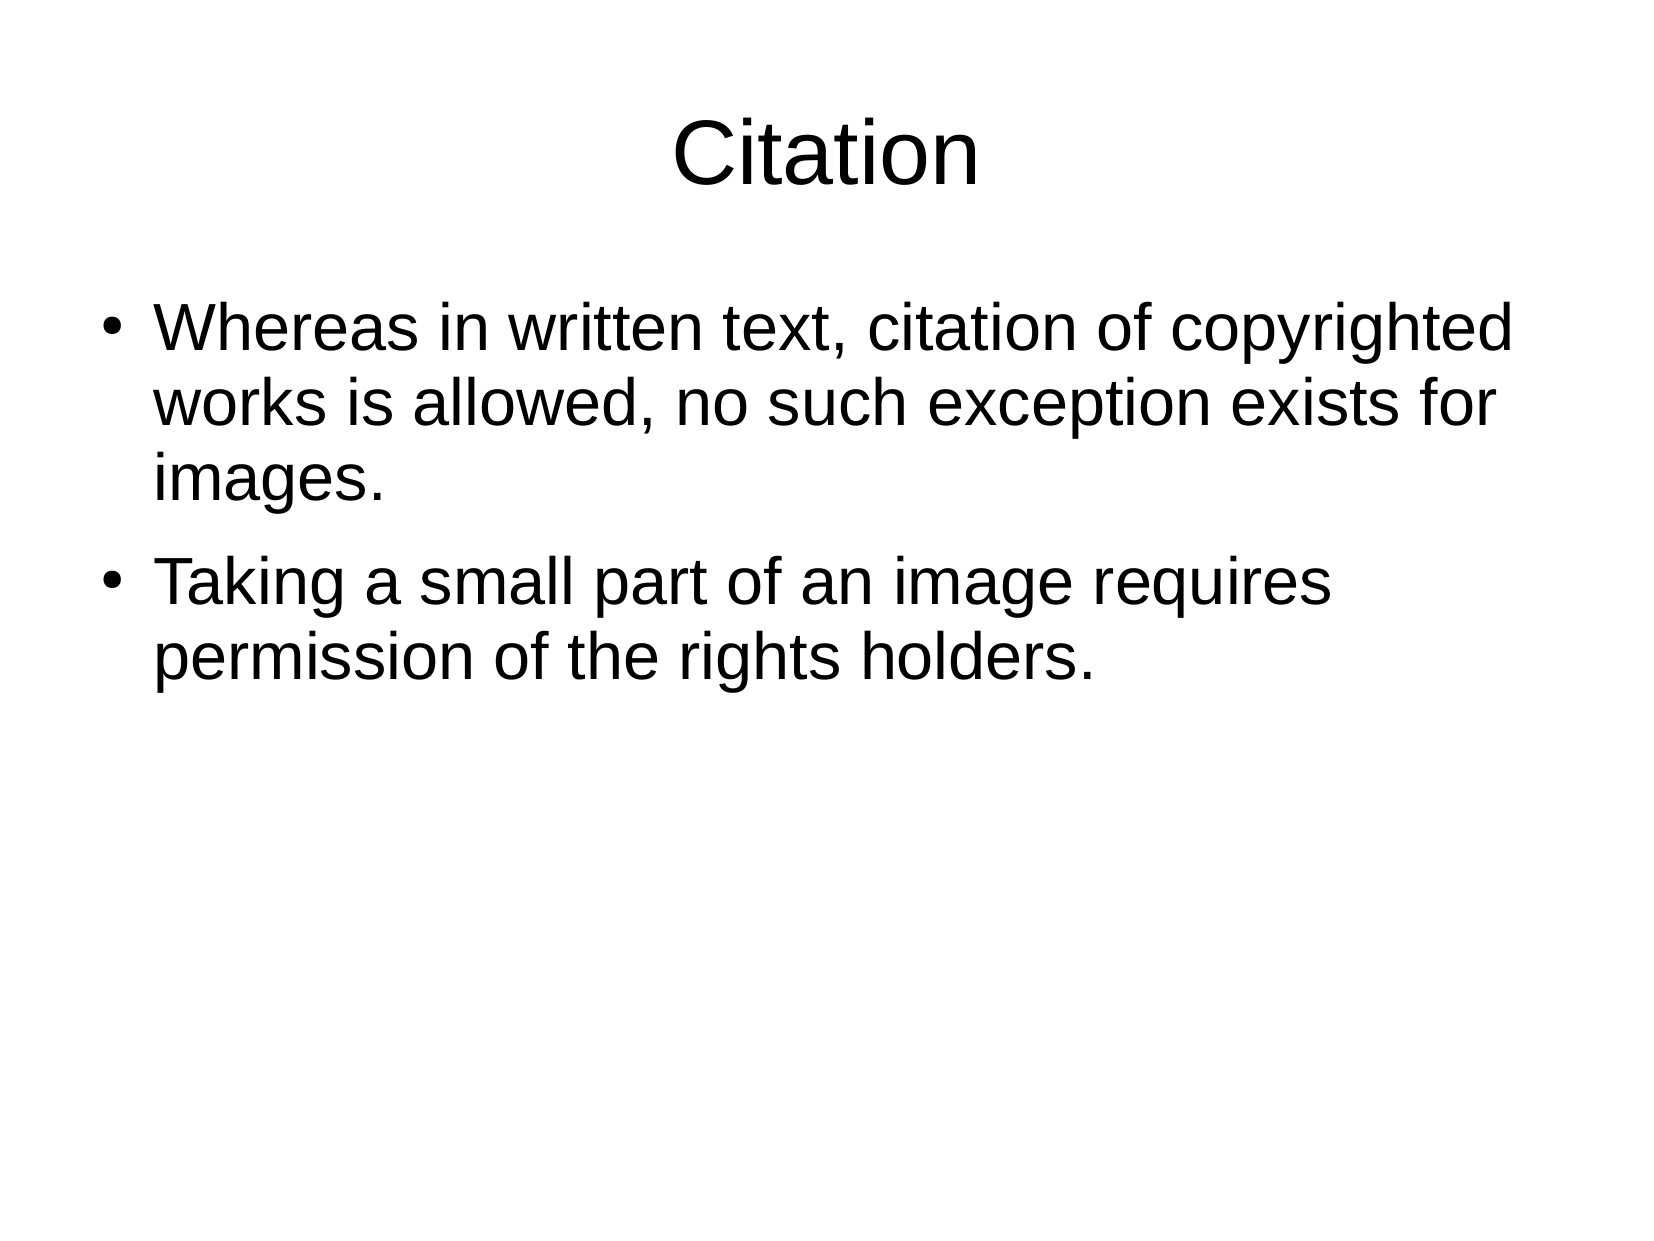

# Citation
Whereas in written text, citation of copyrighted works is allowed, no such exception exists for images.
Taking a small part of an image requires permission of the rights holders.